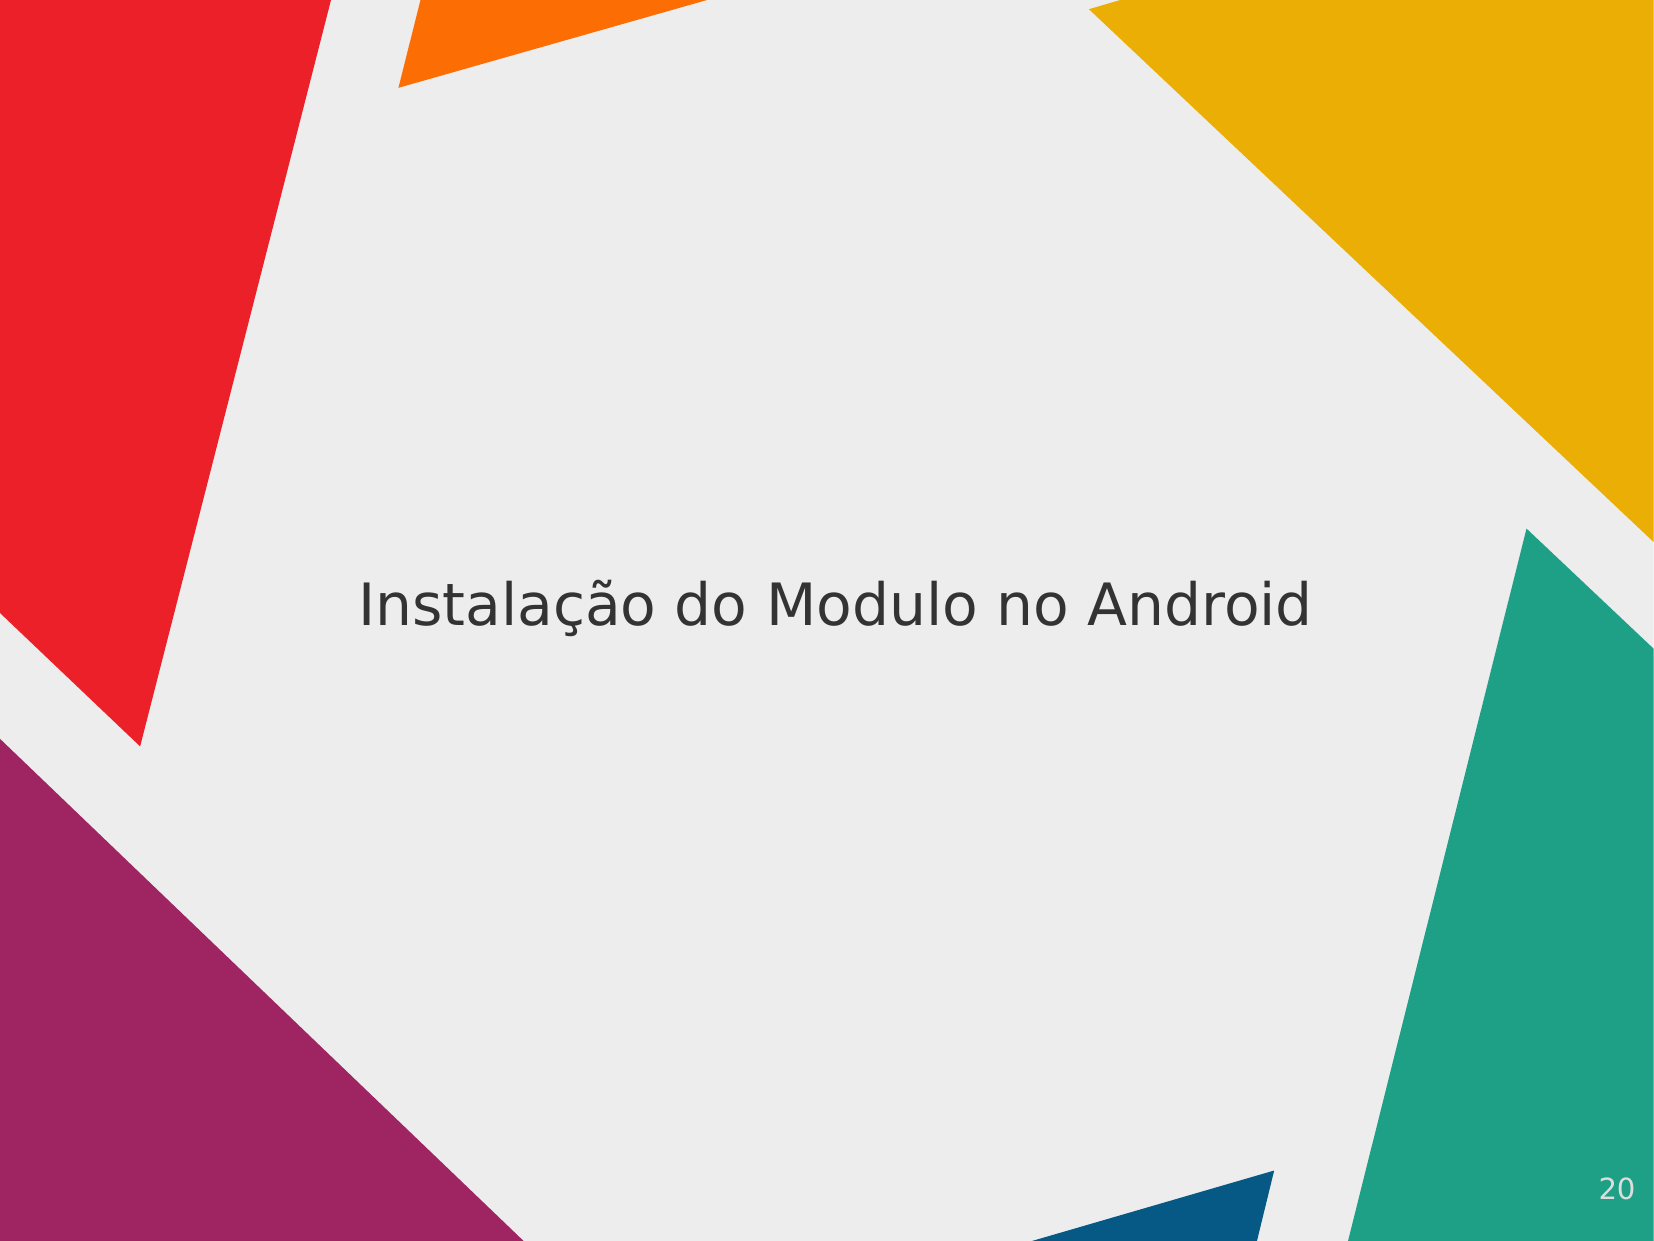

# Instalação do Modulo no Android
20